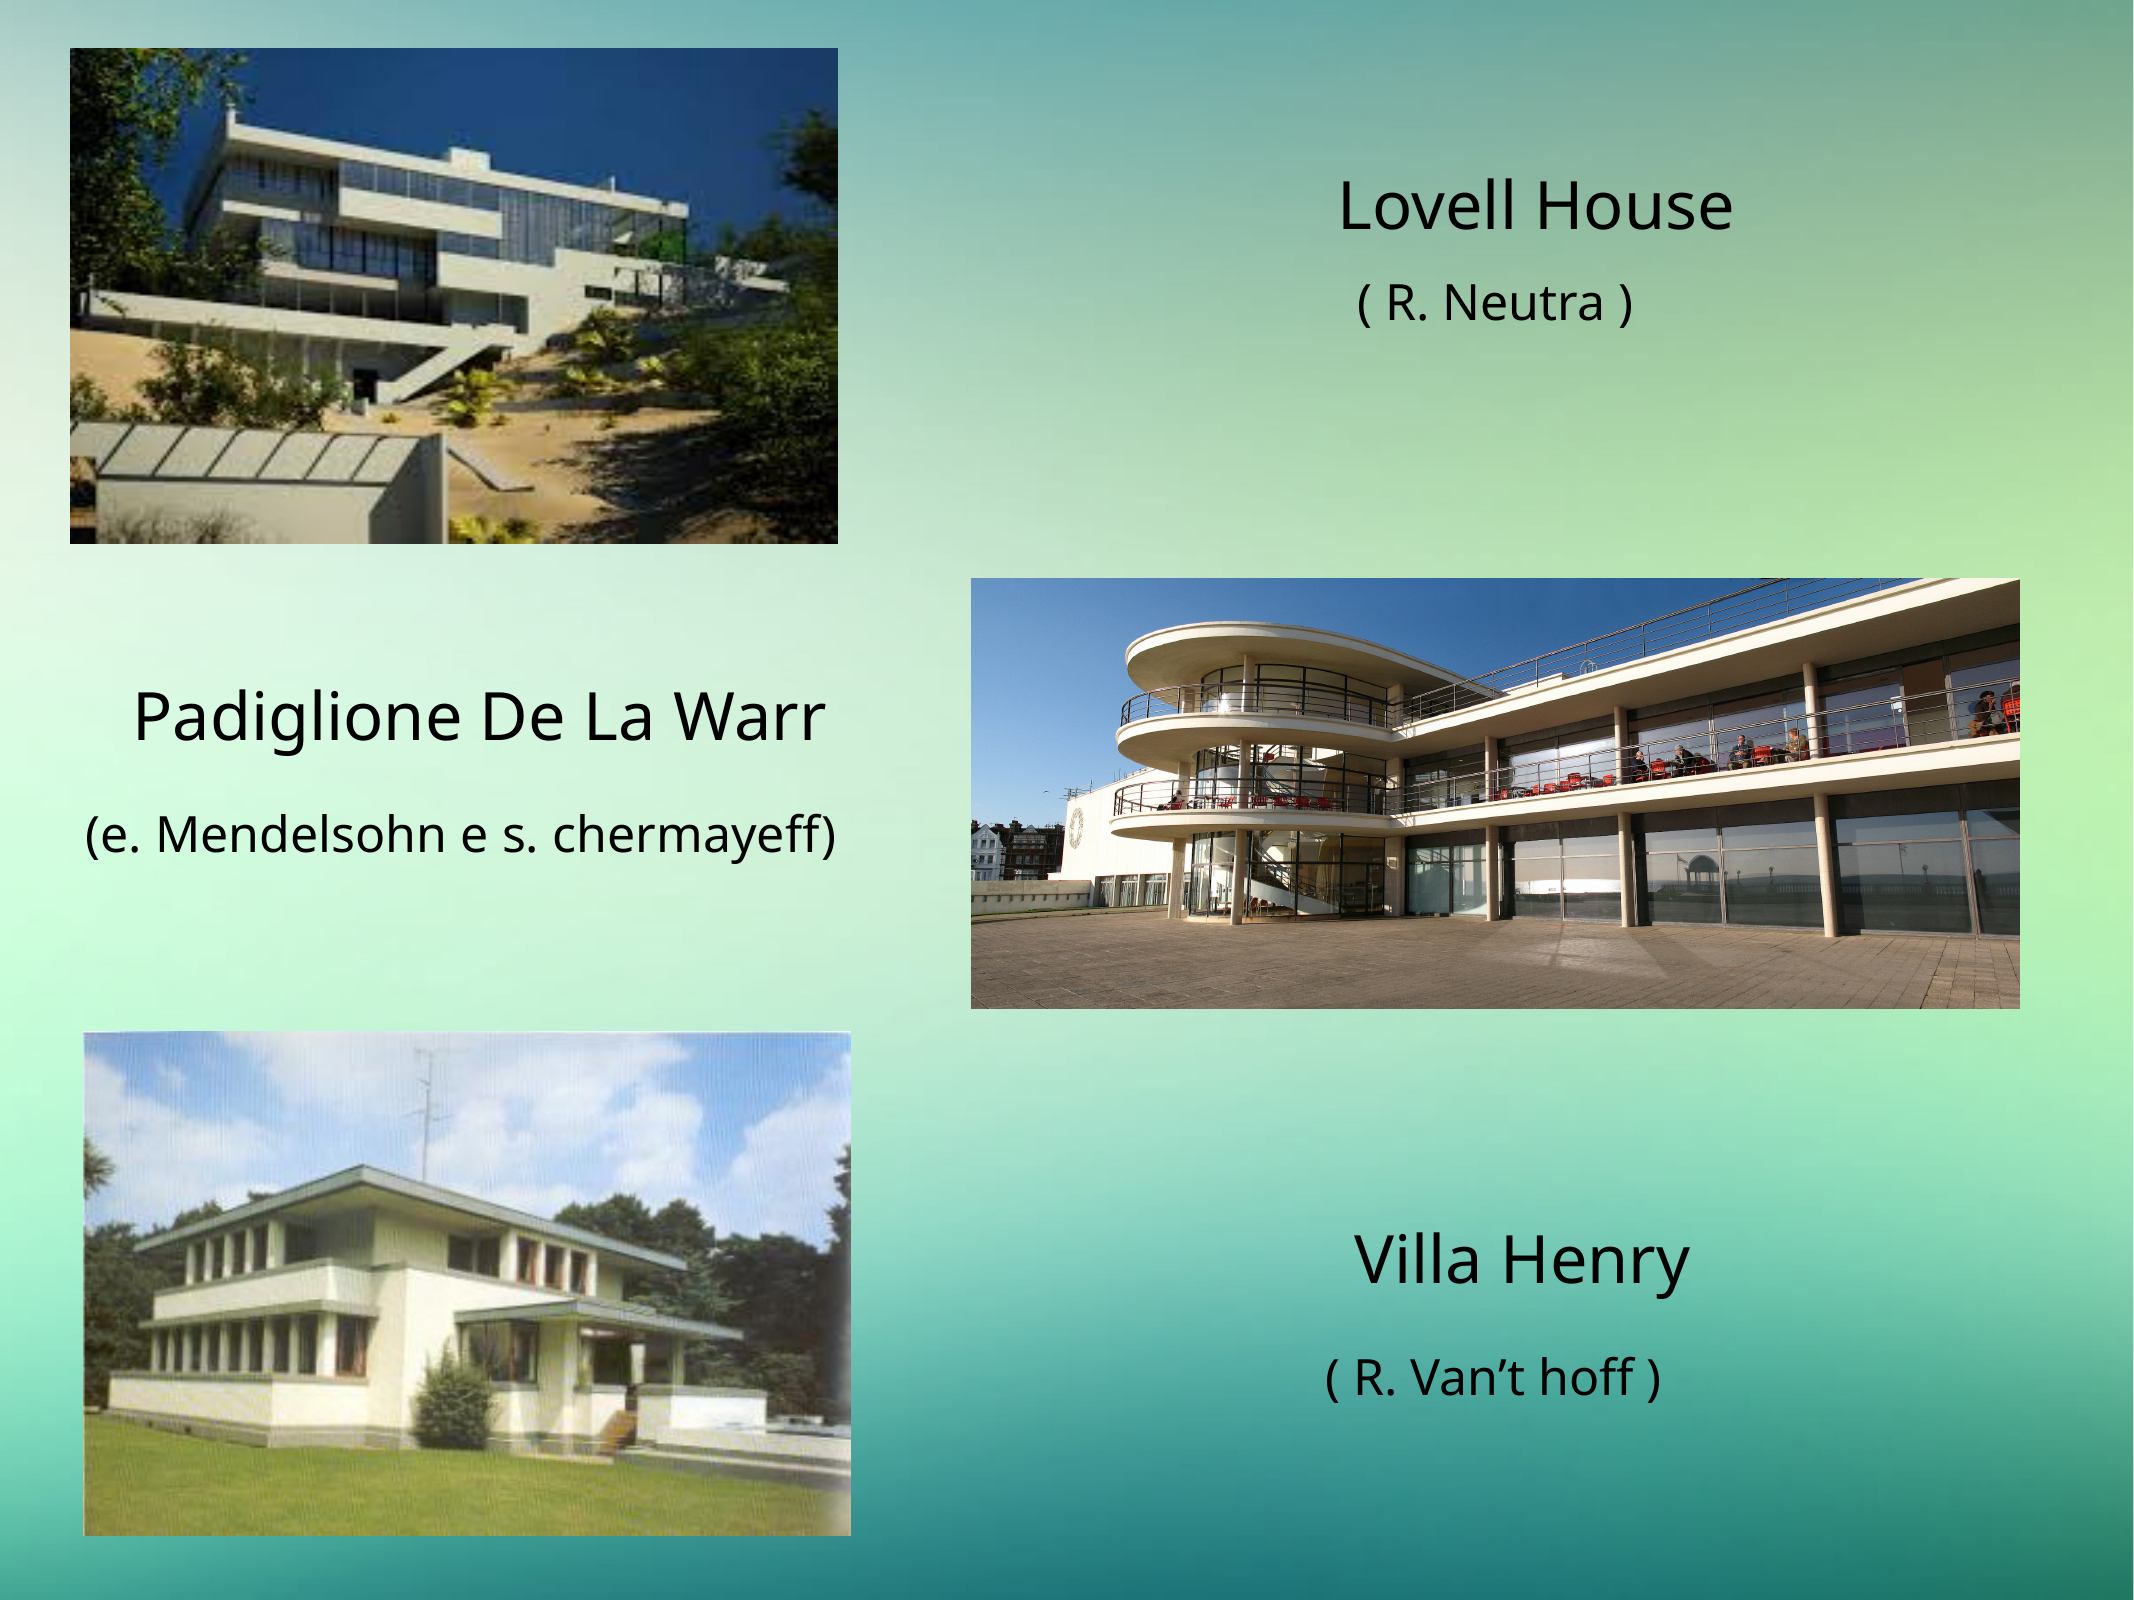

Lovell House
( R. Neutra )
Padiglione De La Warr
(e. Mendelsohn e s. chermayeff)
Villa Henry
( R. Van’t hoff )